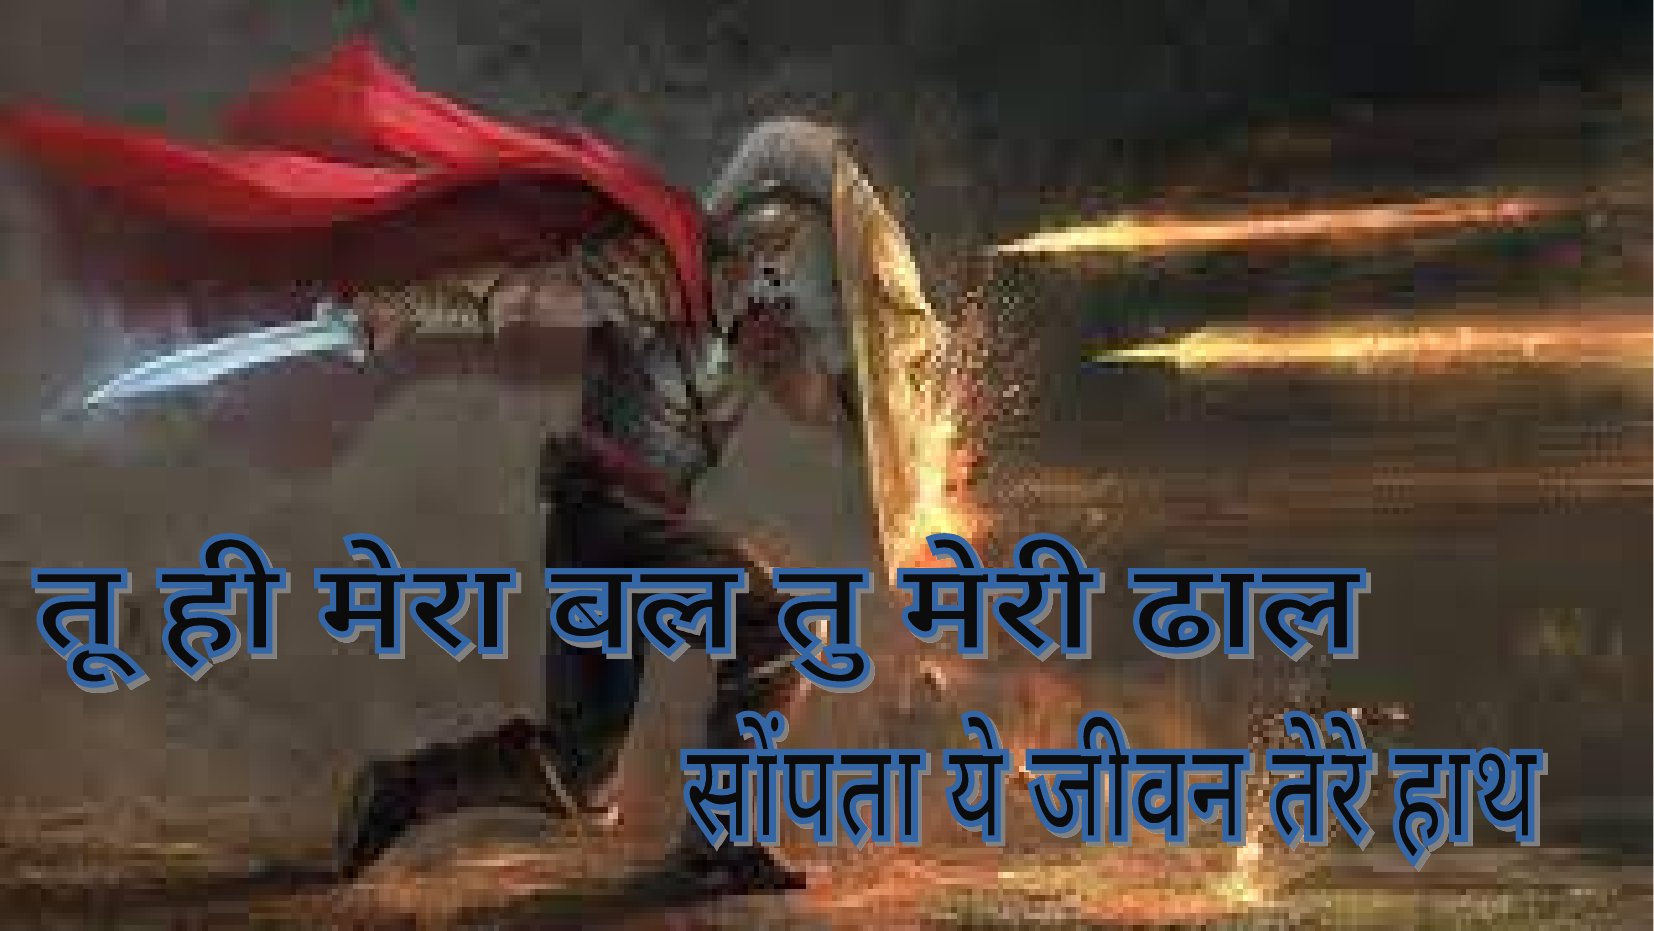

तू ही मेरा बल तु मेरी ढाल
सोंपता ये जीवन तेरे हाथ